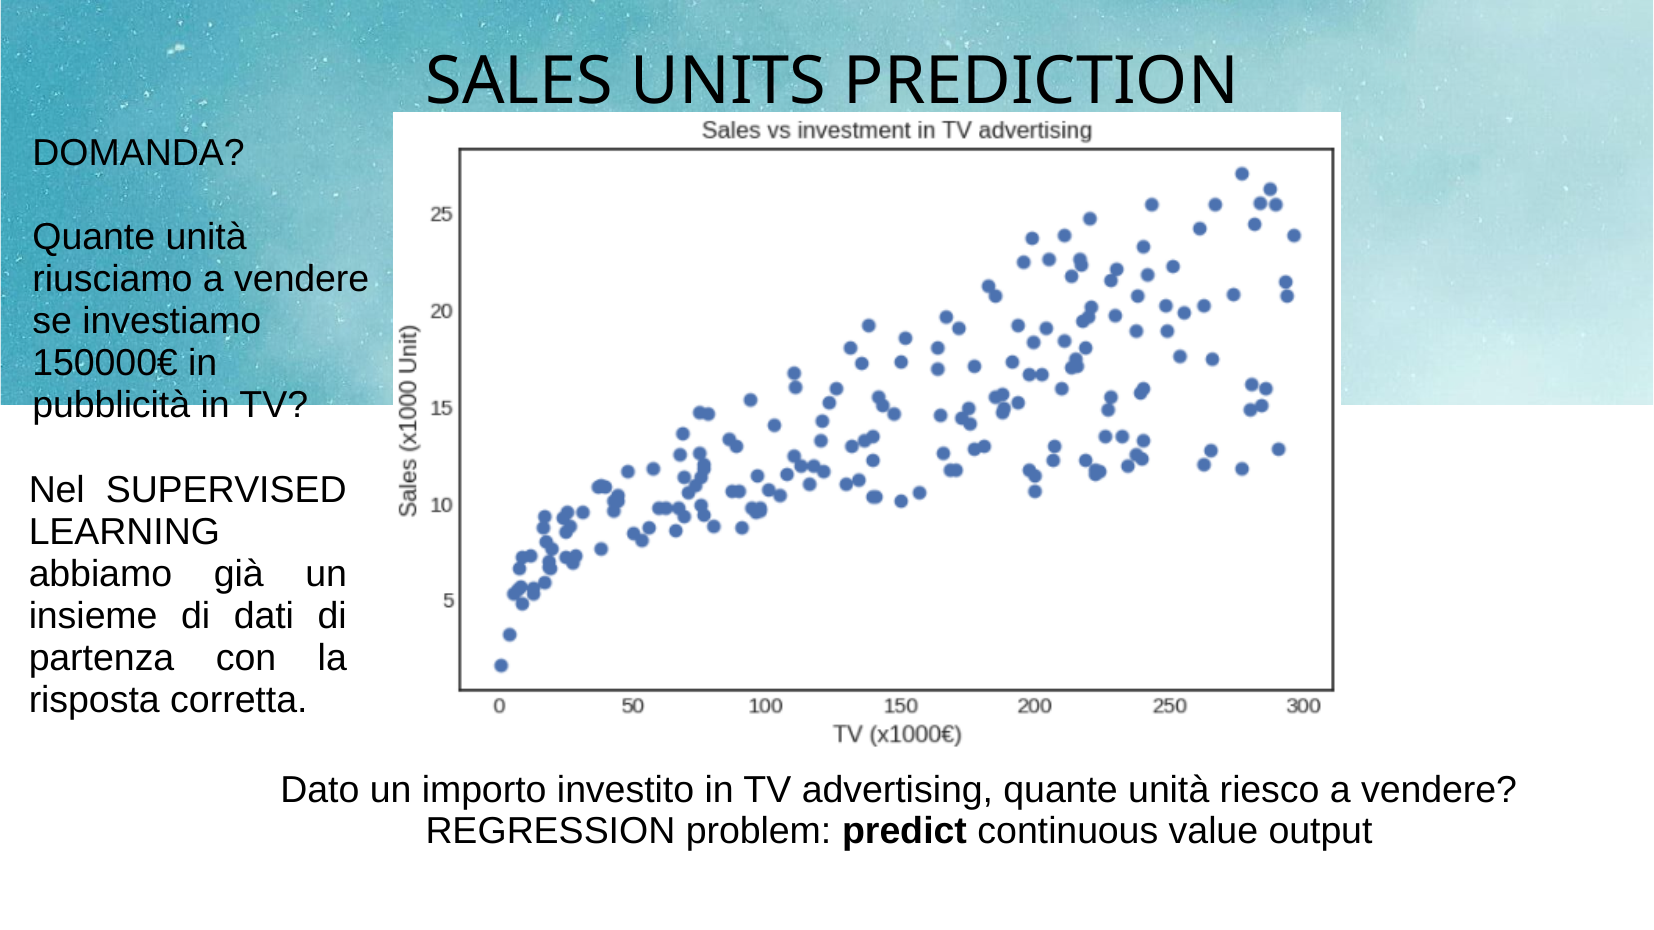

# SALES UNITS PREDICTION
DOMANDA?
Quante unità riusciamo a vendere se investiamo 150000€ in pubblicità in TV?
Nel SUPERVISED LEARNING abbiamo già un insieme di dati di partenza con la risposta corretta.
Dato un importo investito in TV advertising, quante unità riesco a vendere?
REGRESSION problem: predict continuous value output